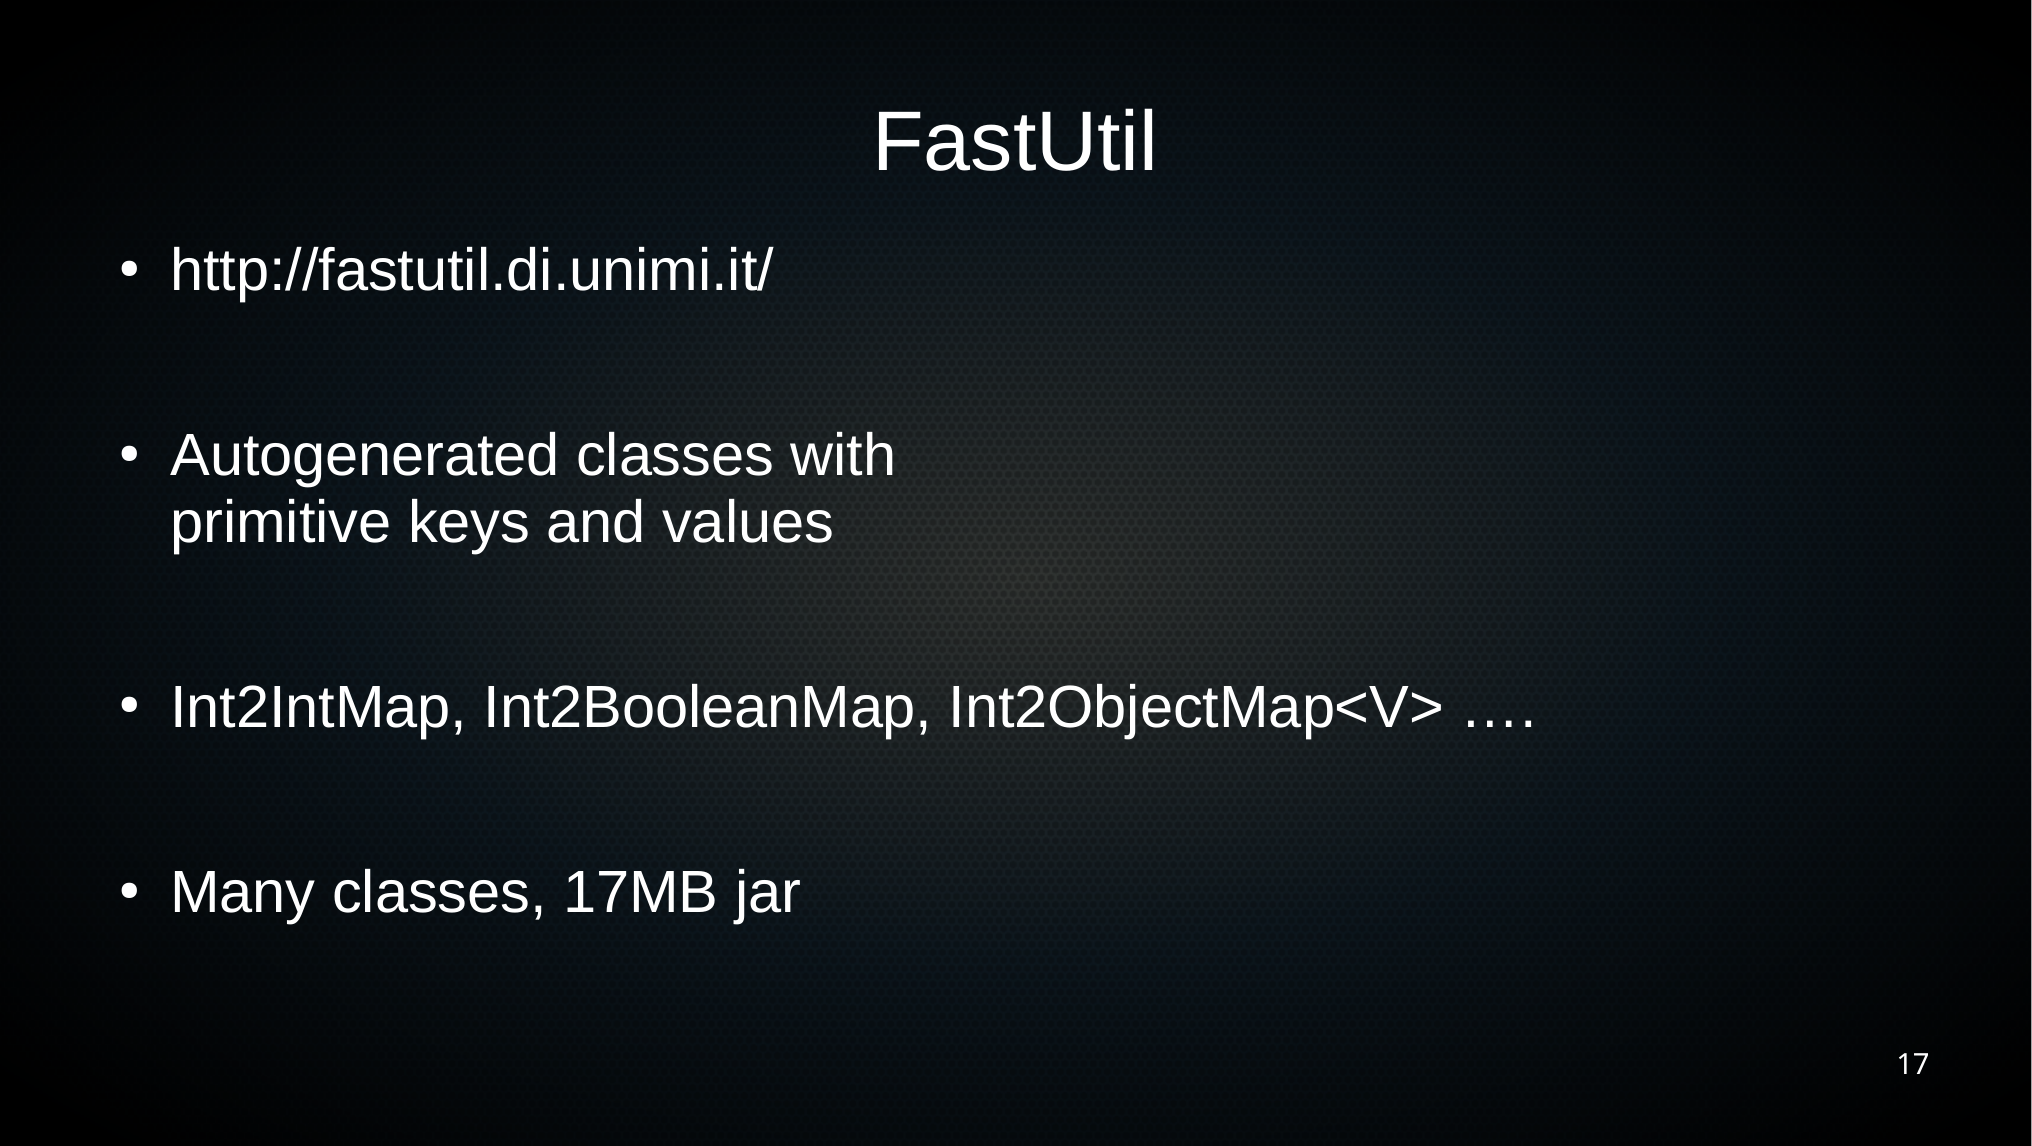

# FastUtil
http://fastutil.di.unimi.it/
Autogenerated classes with
primitive keys and values
Int2IntMap, Int2BooleanMap, Int2ObjectMap<V> ….
Many classes, 17MB jar
17